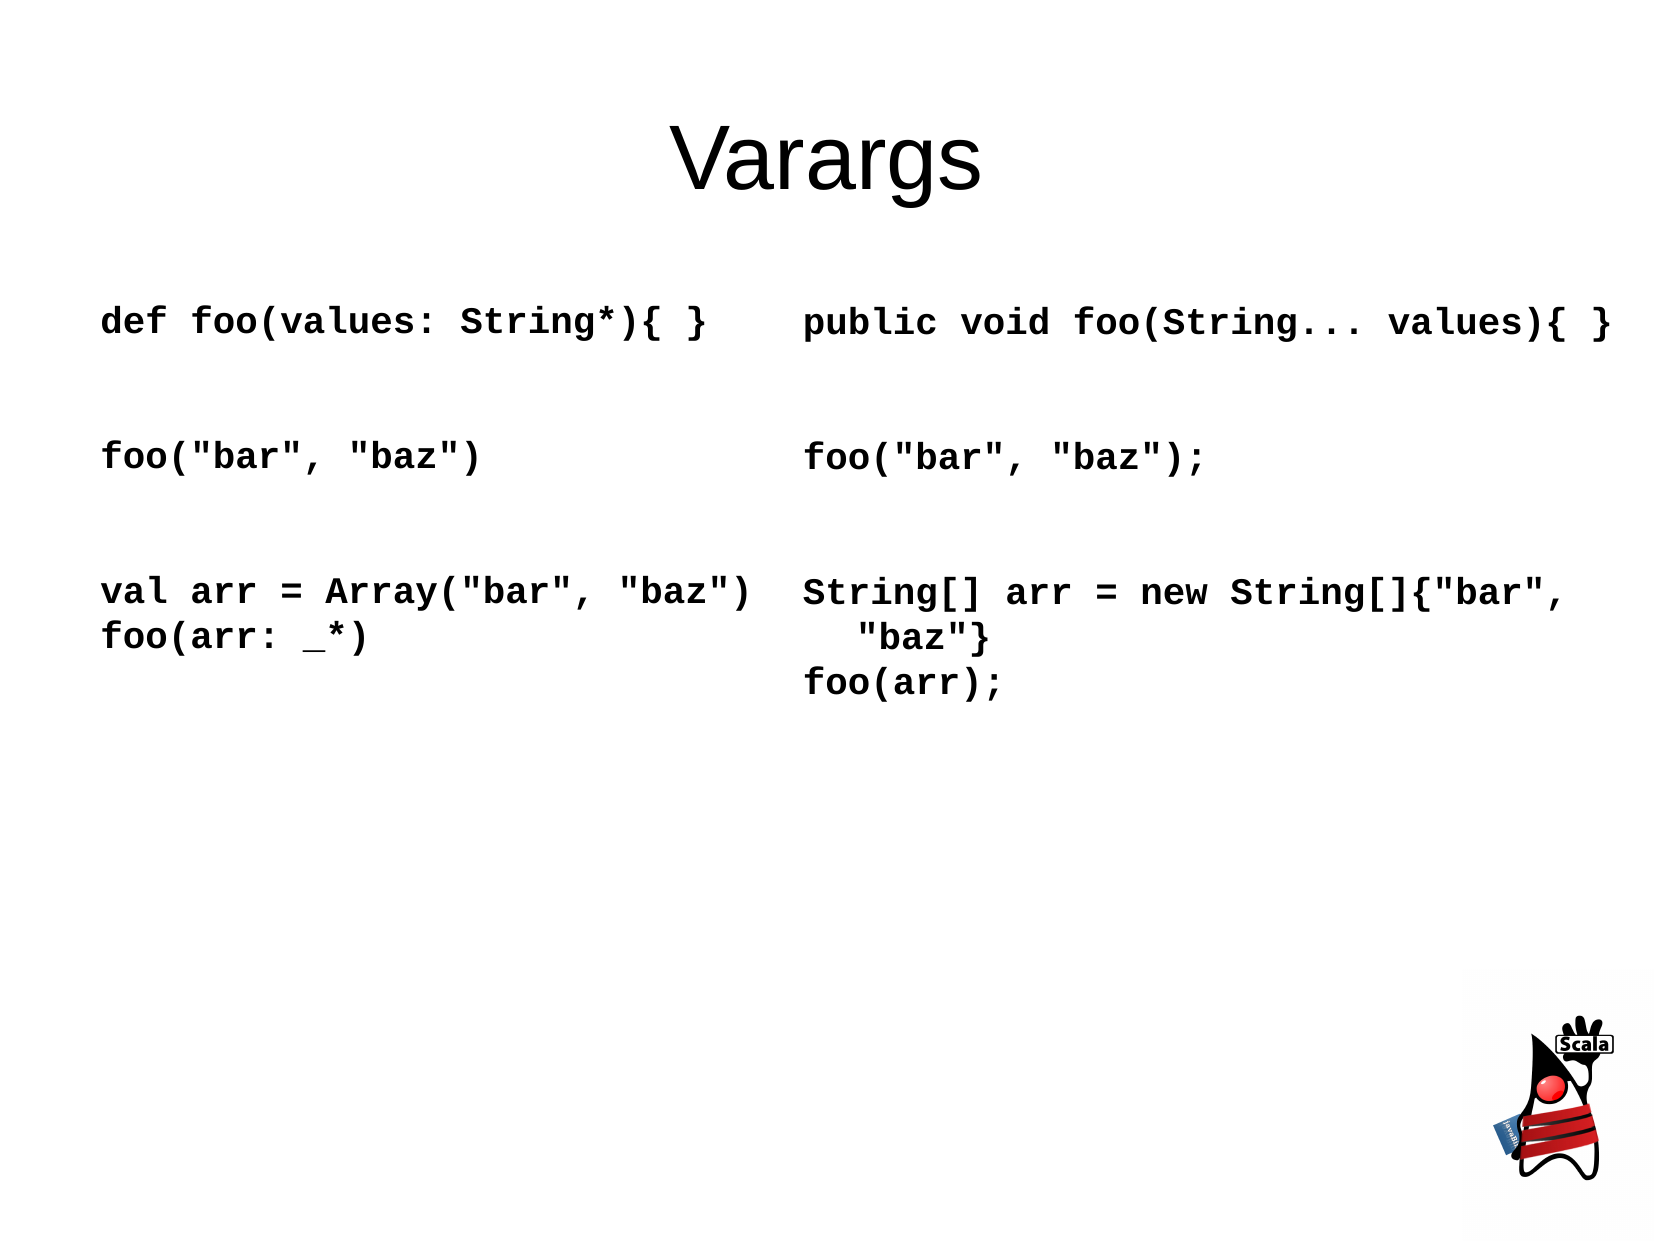

# Varargs
def foo(values: String*){ }
foo("bar", "baz")
val arr = Array("bar", "baz")
foo(arr: _*)
public void foo(String... values){ }
foo("bar", "baz");
String[] arr = new String[]{"bar", "baz"}
foo(arr);